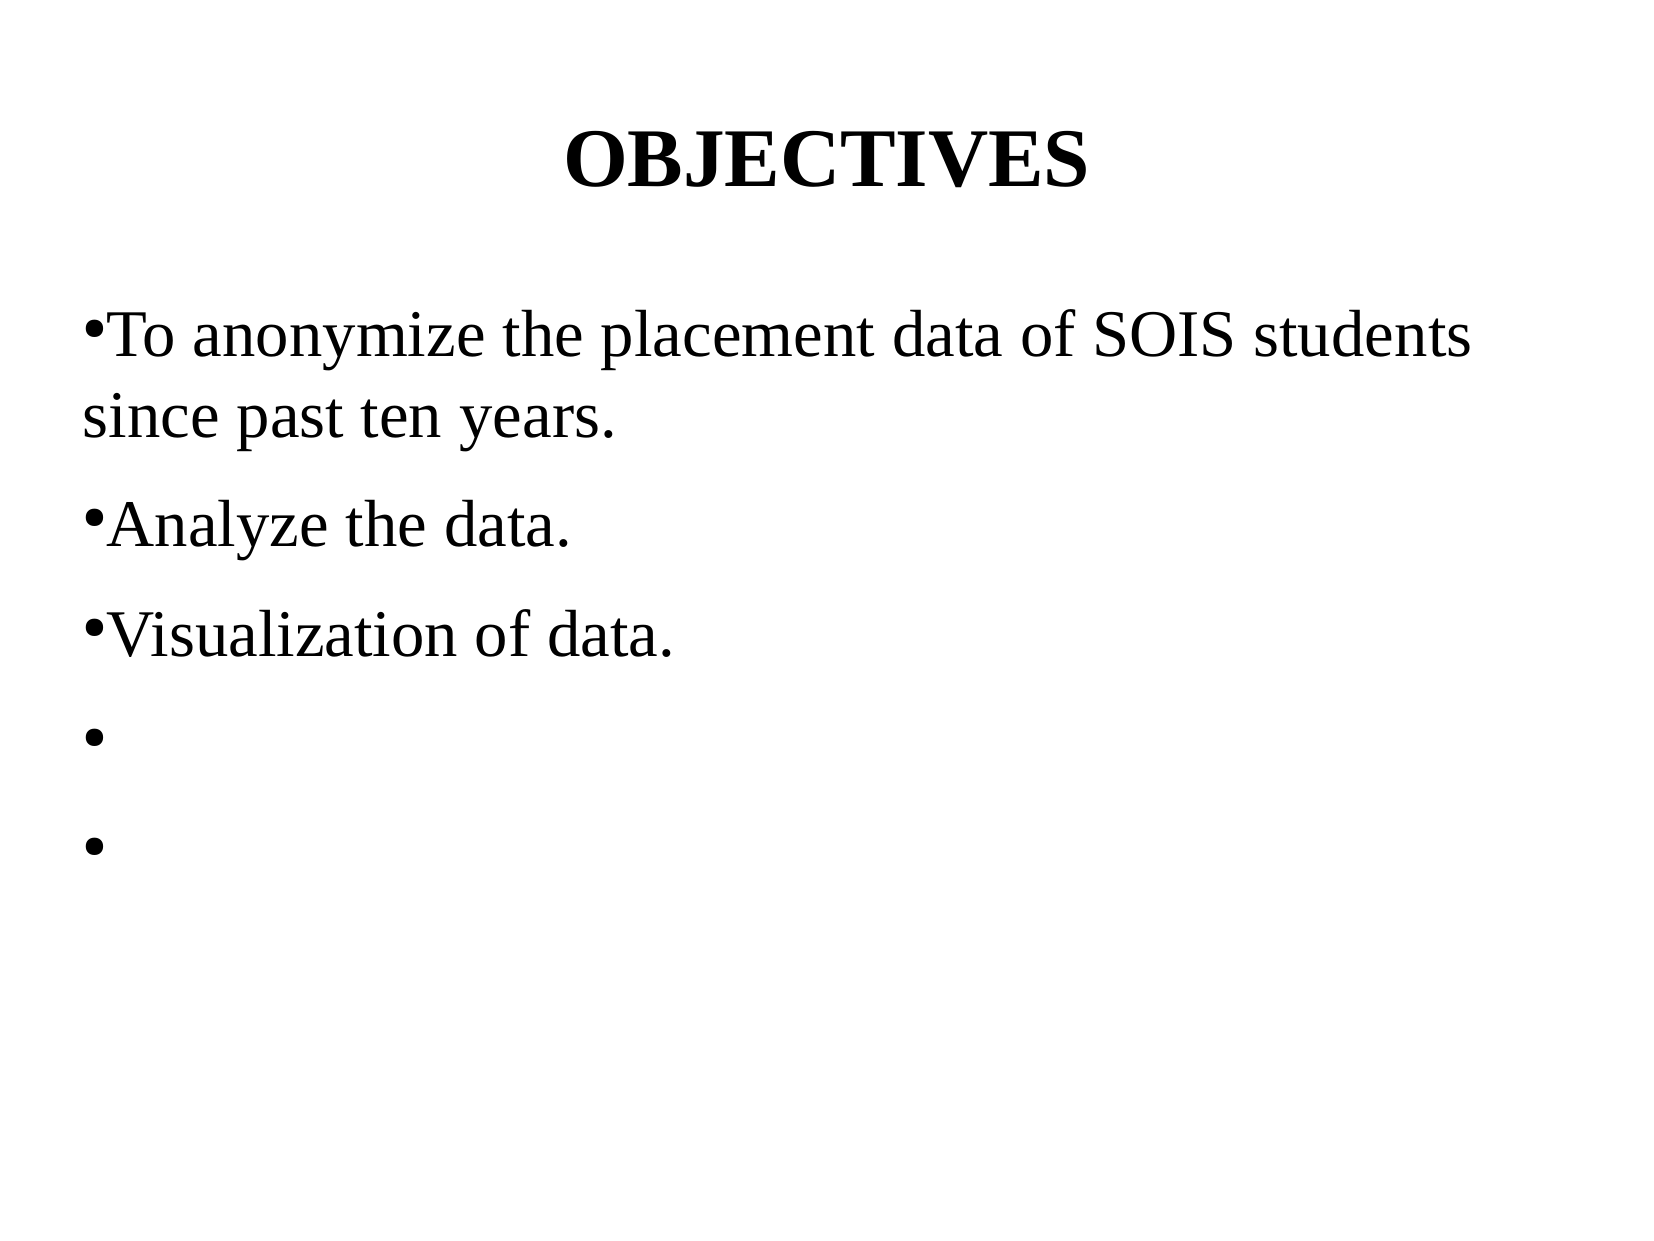

# OBJECTIVES
To anonymize the placement data of SOIS students since past ten years.
Analyze the data.
Visualization of data.